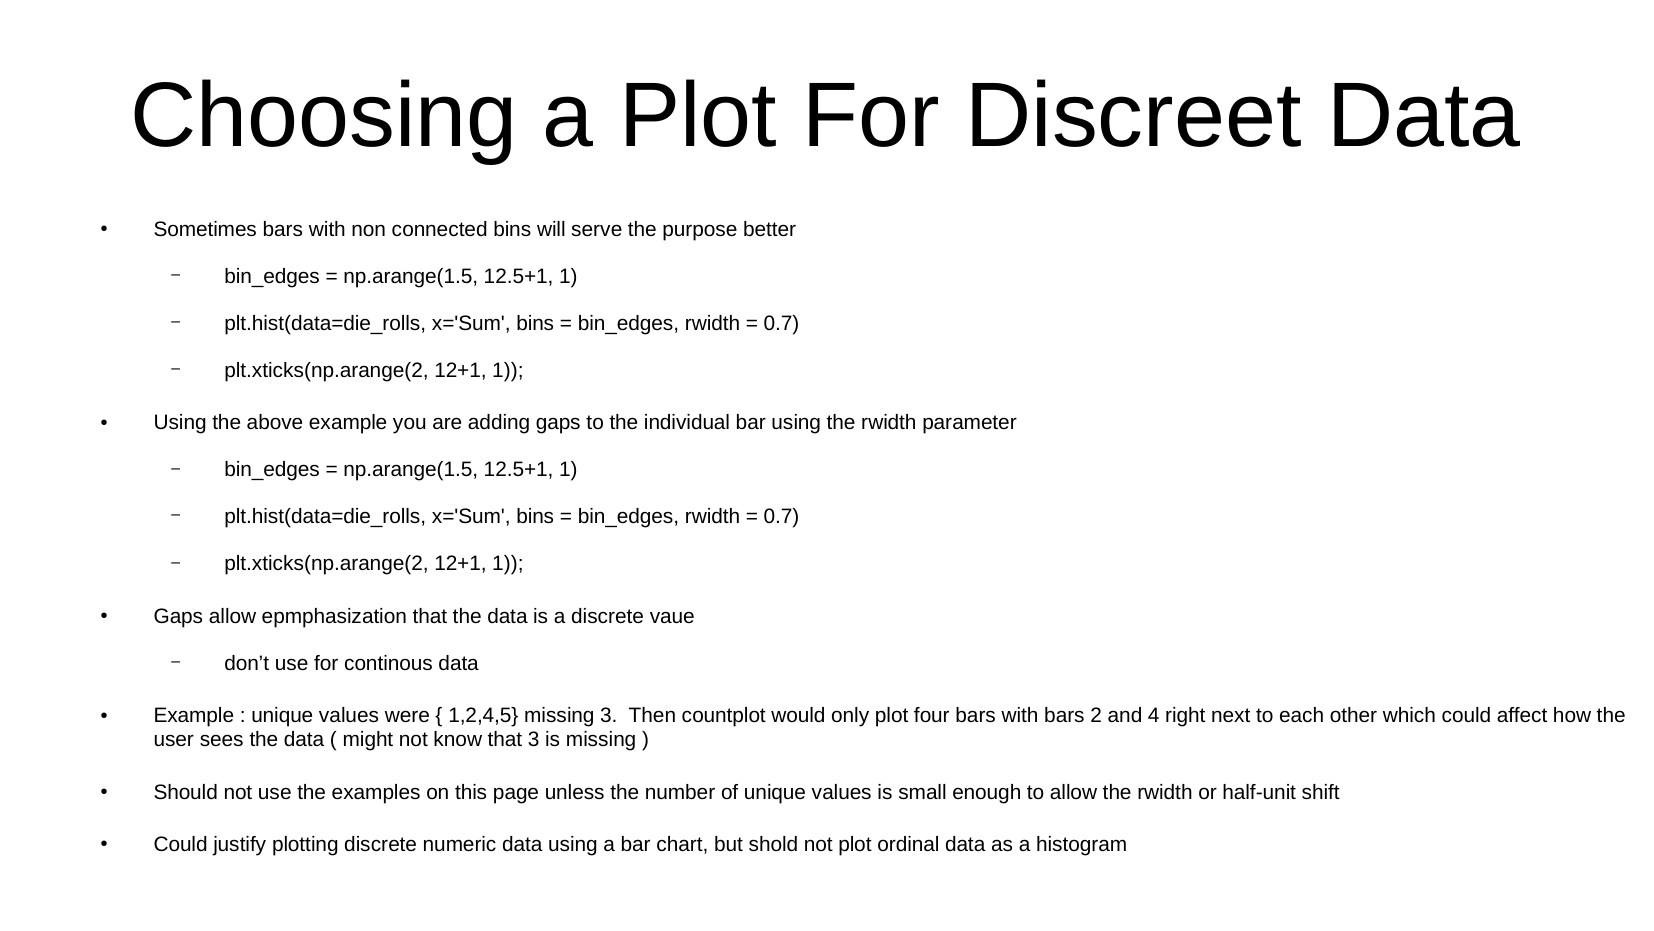

# Choosing a Plot For Discreet Data
Sometimes bars with non connected bins will serve the purpose better
bin_edges = np.arange(1.5, 12.5+1, 1)
plt.hist(data=die_rolls, x='Sum', bins = bin_edges, rwidth = 0.7)
plt.xticks(np.arange(2, 12+1, 1));
Using the above example you are adding gaps to the individual bar using the rwidth parameter
bin_edges = np.arange(1.5, 12.5+1, 1)
plt.hist(data=die_rolls, x='Sum', bins = bin_edges, rwidth = 0.7)
plt.xticks(np.arange(2, 12+1, 1));
Gaps allow epmphasization that the data is a discrete vaue
don’t use for continous data
Example : unique values were { 1,2,4,5} missing 3. Then countplot would only plot four bars with bars 2 and 4 right next to each other which could affect how the user sees the data ( might not know that 3 is missing )
Should not use the examples on this page unless the number of unique values is small enough to allow the rwidth or half-unit shift
Could justify plotting discrete numeric data using a bar chart, but shold not plot ordinal data as a histogram